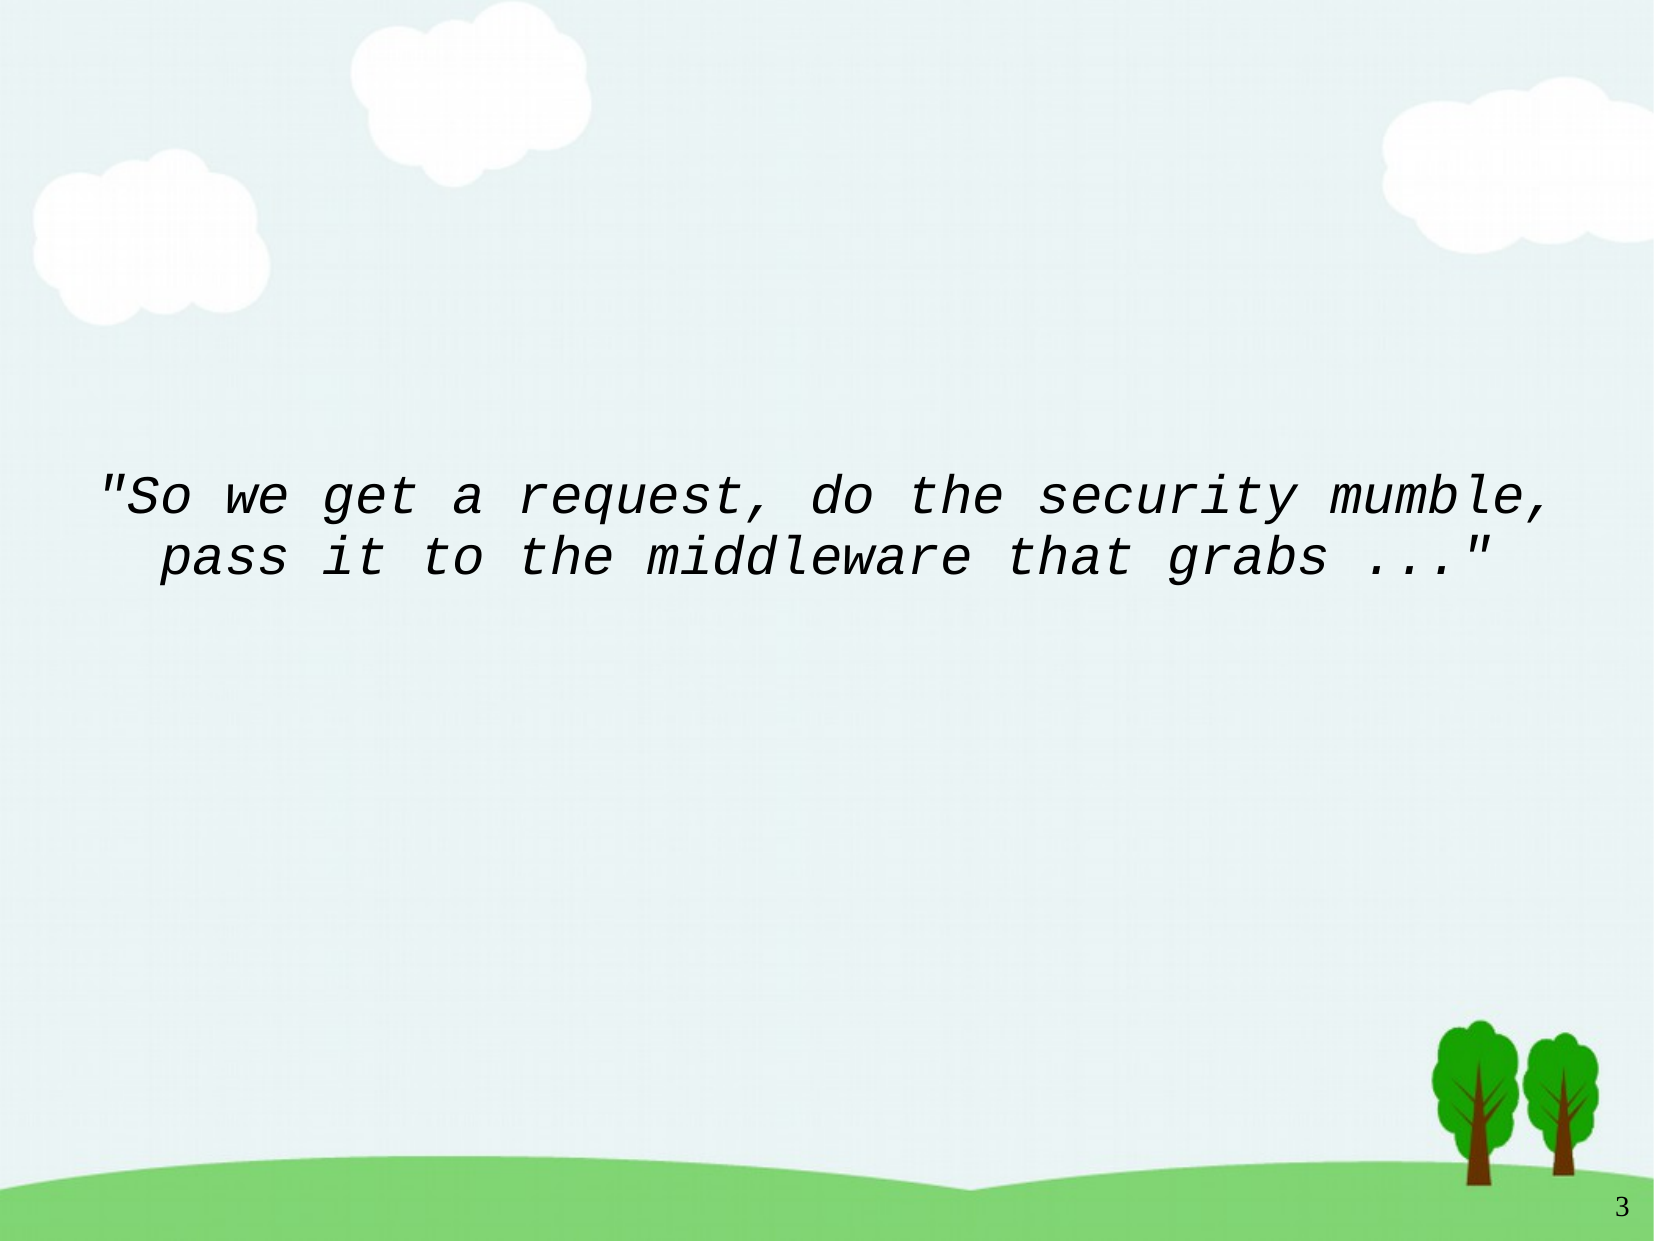

# "So we get a request, do the security mumble, pass it to the middleware that grabs ..."
3